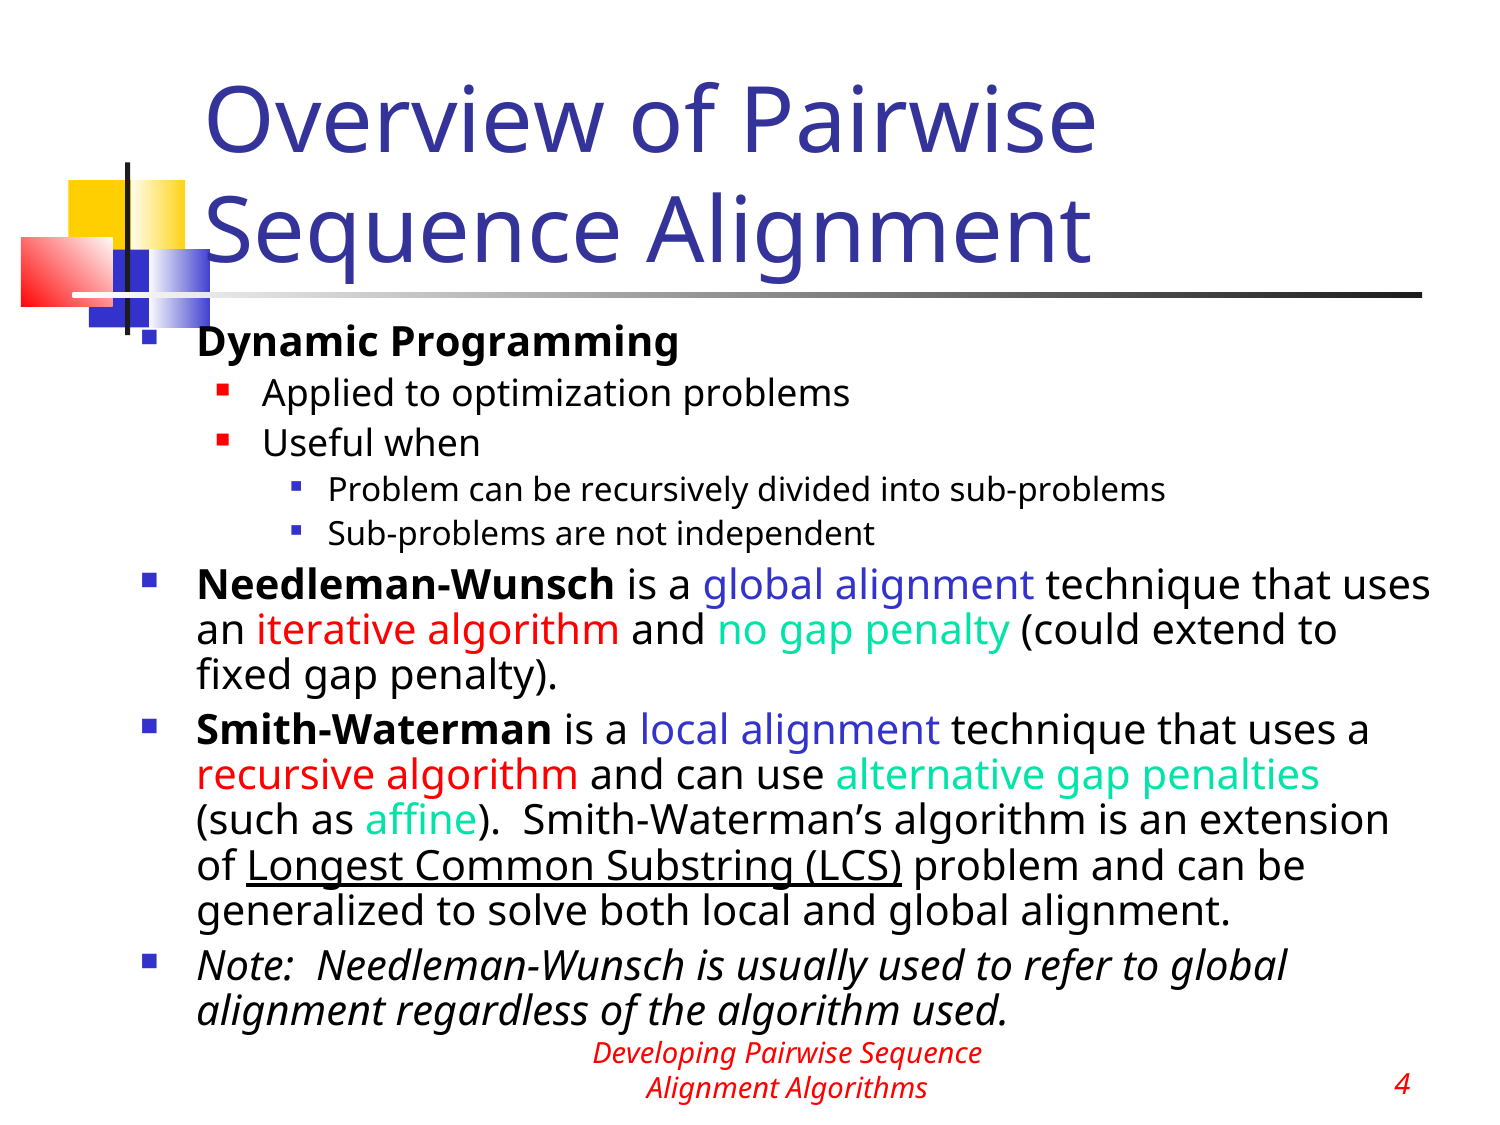

# Overview of Pairwise Sequence Alignment
Dynamic Programming
Applied to optimization problems
Useful when
Problem can be recursively divided into sub-problems
Sub-problems are not independent
Needleman-Wunsch is a global alignment technique that uses an iterative algorithm and no gap penalty (could extend to fixed gap penalty).
Smith-Waterman is a local alignment technique that uses a recursive algorithm and can use alternative gap penalties (such as affine). Smith-Waterman’s algorithm is an extension of Longest Common Substring (LCS) problem and can be generalized to solve both local and global alignment.
Note: Needleman-Wunsch is usually used to refer to global alignment regardless of the algorithm used.
Developing Pairwise Sequence Alignment Algorithms